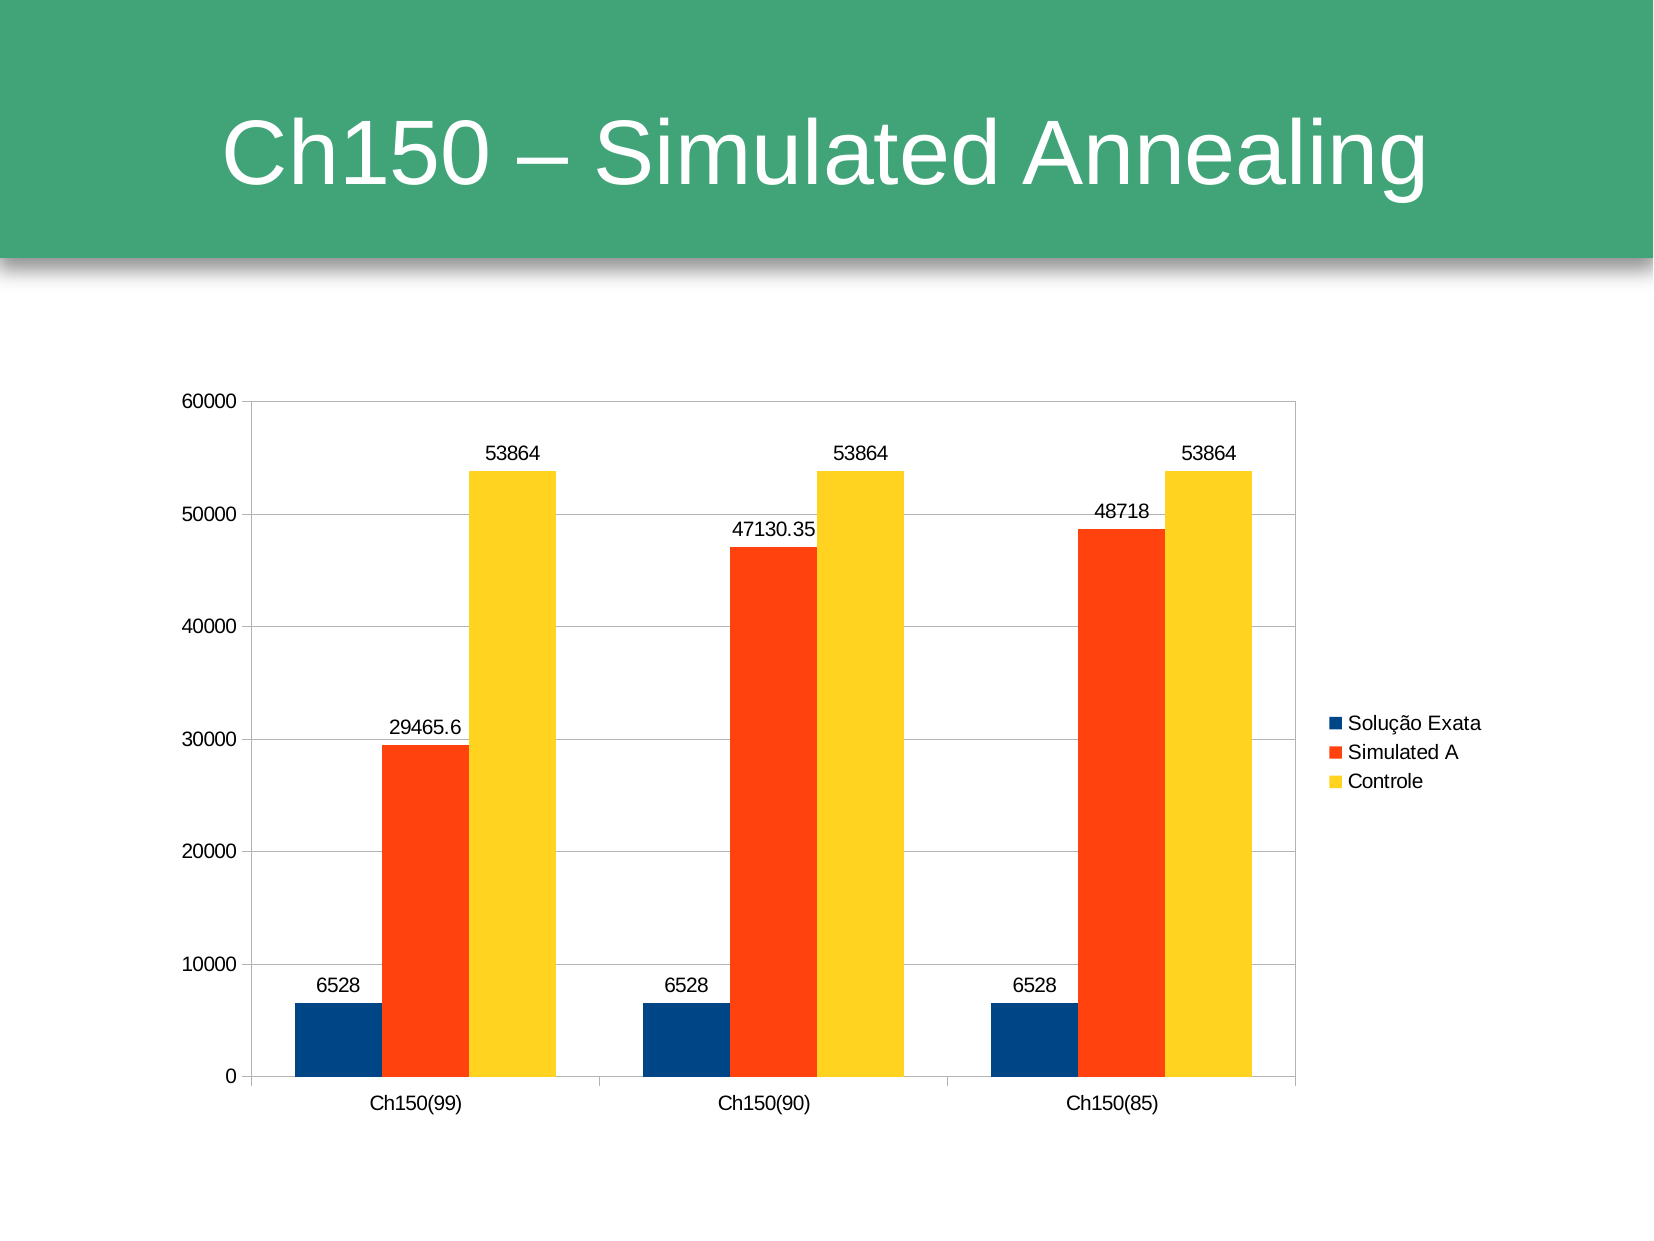

# Ch150 – Simulated Annealing
### Chart
| Category | Solução Exata | Simulated A | Controle |
|---|---|---|---|
| Ch150(99) | 6528.0 | 29465.6 | 53864.0 |
| Ch150(90) | 6528.0 | 47130.35 | 53864.0 |
| Ch150(85) | 6528.0 | 48718.0 | 53864.0 |